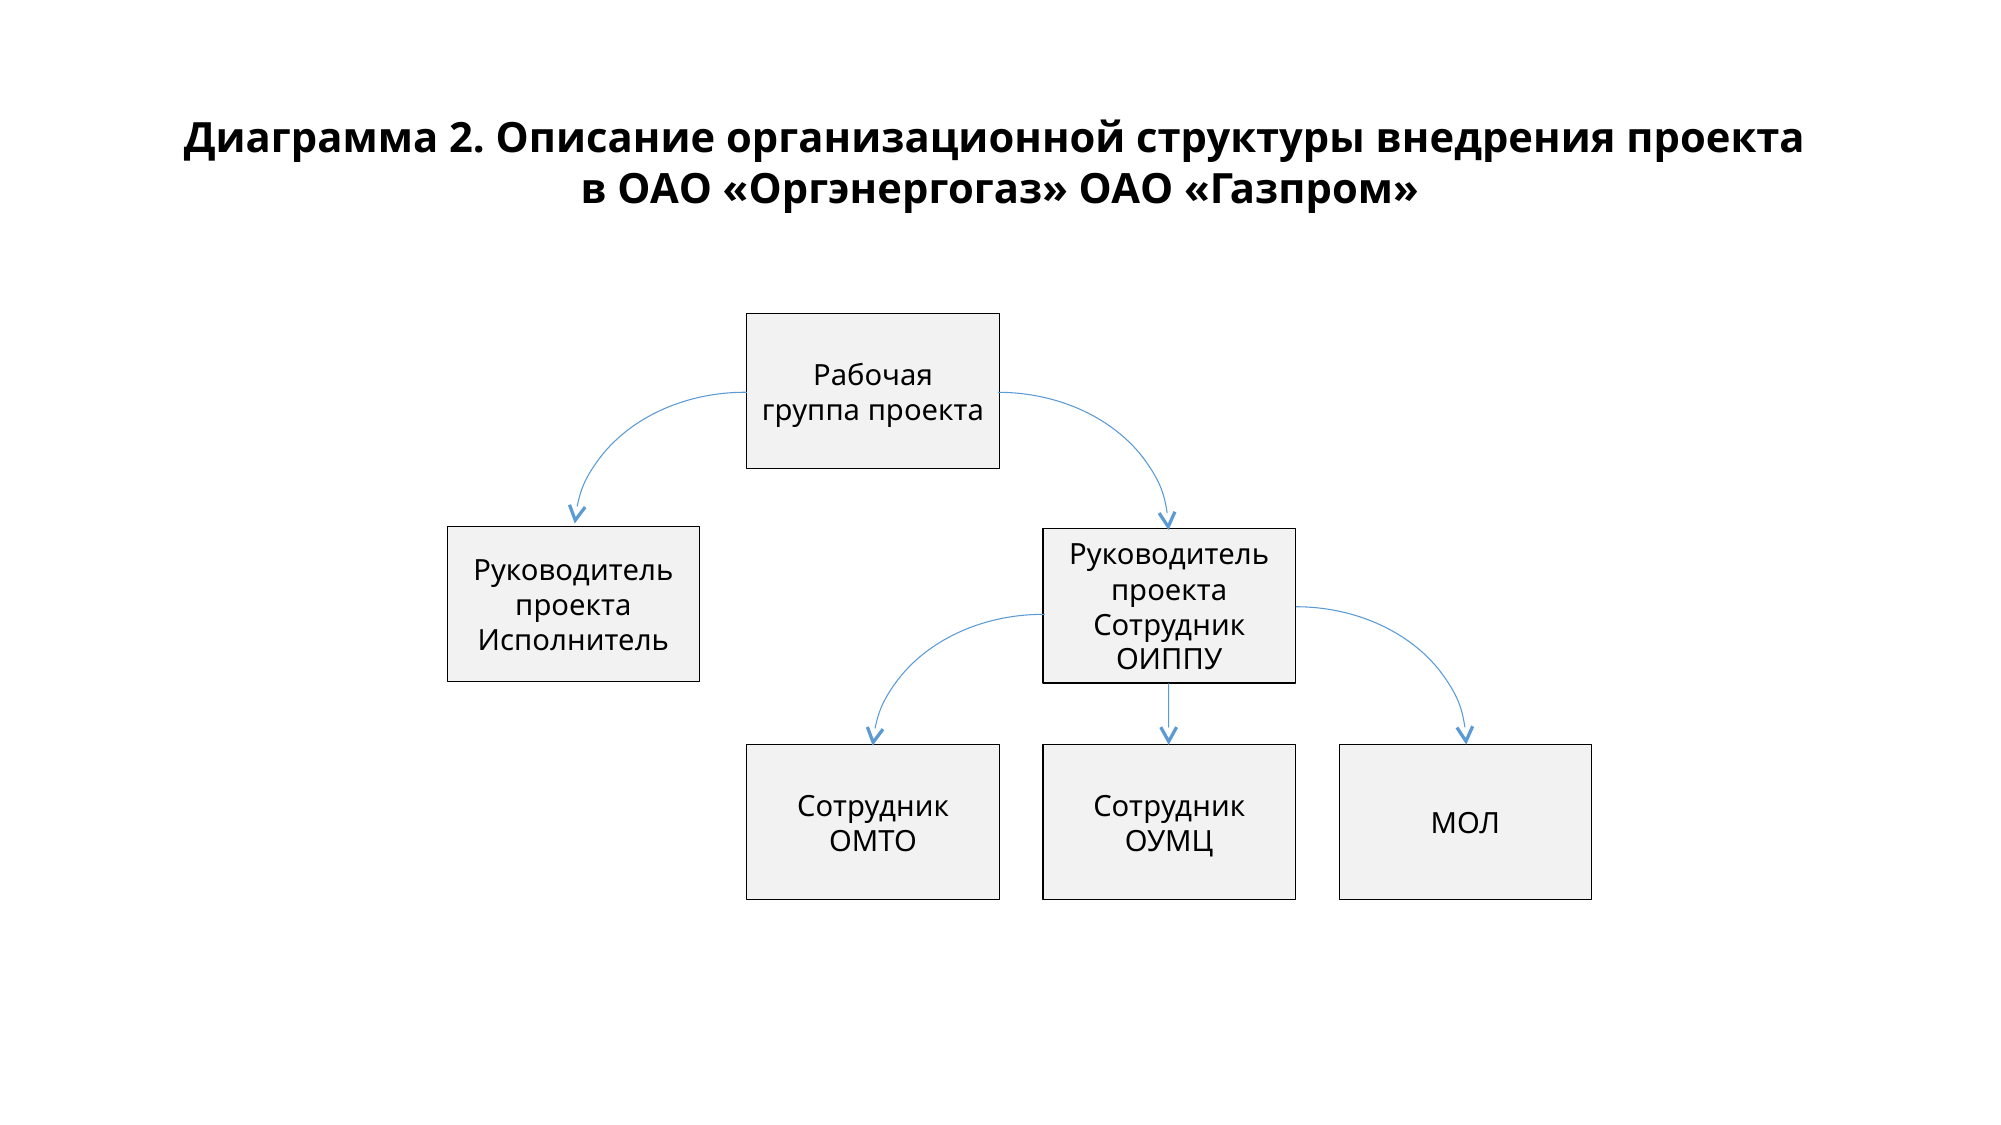

# Диаграмма 2. Описание организационной структуры внедрения проекта в ОАО «Оргэнергогаз» ОАО «Газпром»
Рабочая группа проекта
Руководитель проекта
Исполнитель
Руководитель проекта
Сотрудник ОИППУ
Сотрудник ОМТО
Сотрудник ОУМЦ
МОЛ